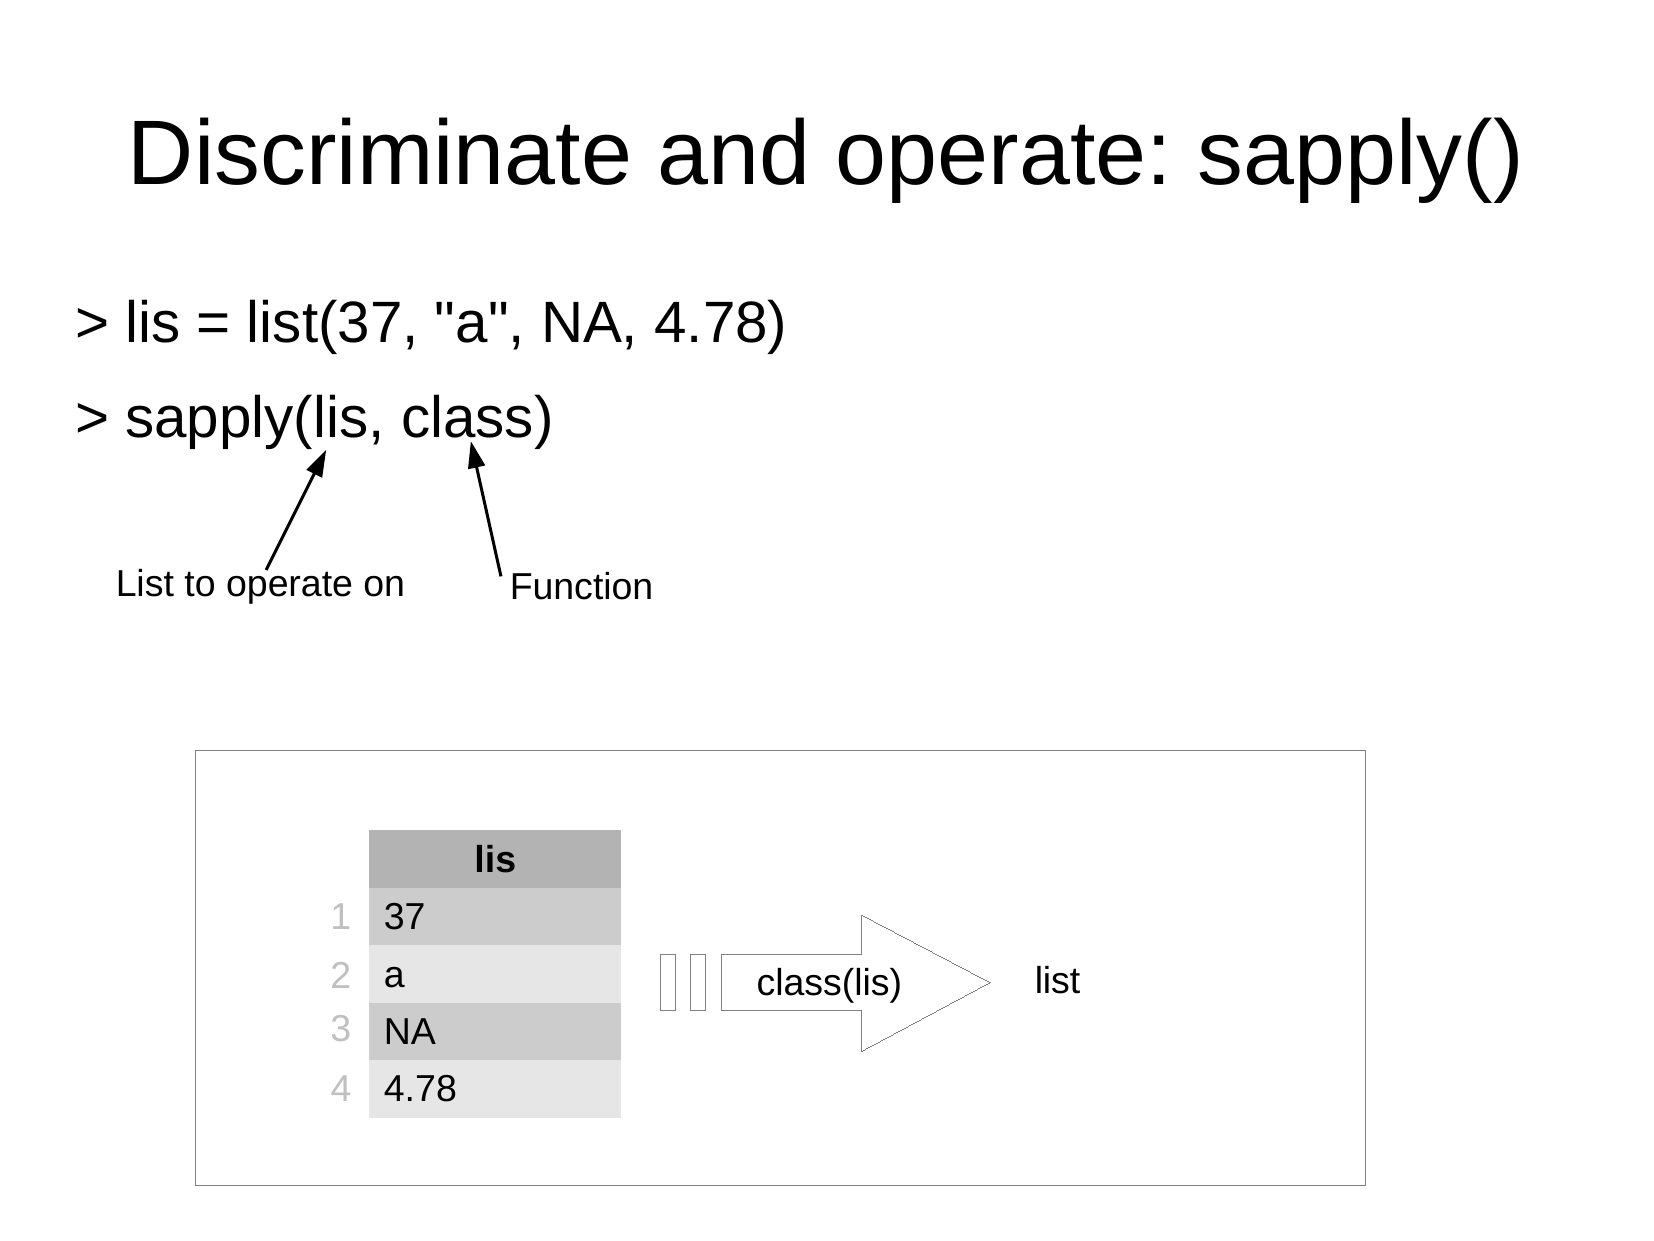

# Discriminate and operate: sapply()
> lis = list(37, "a", NA, 4.78)
> sapply(lis, class)
List to operate on
Function
| lis |
| --- |
| 37 |
| a |
| NA |
| 4.78 |
1
class(lis)
2
list
3
4